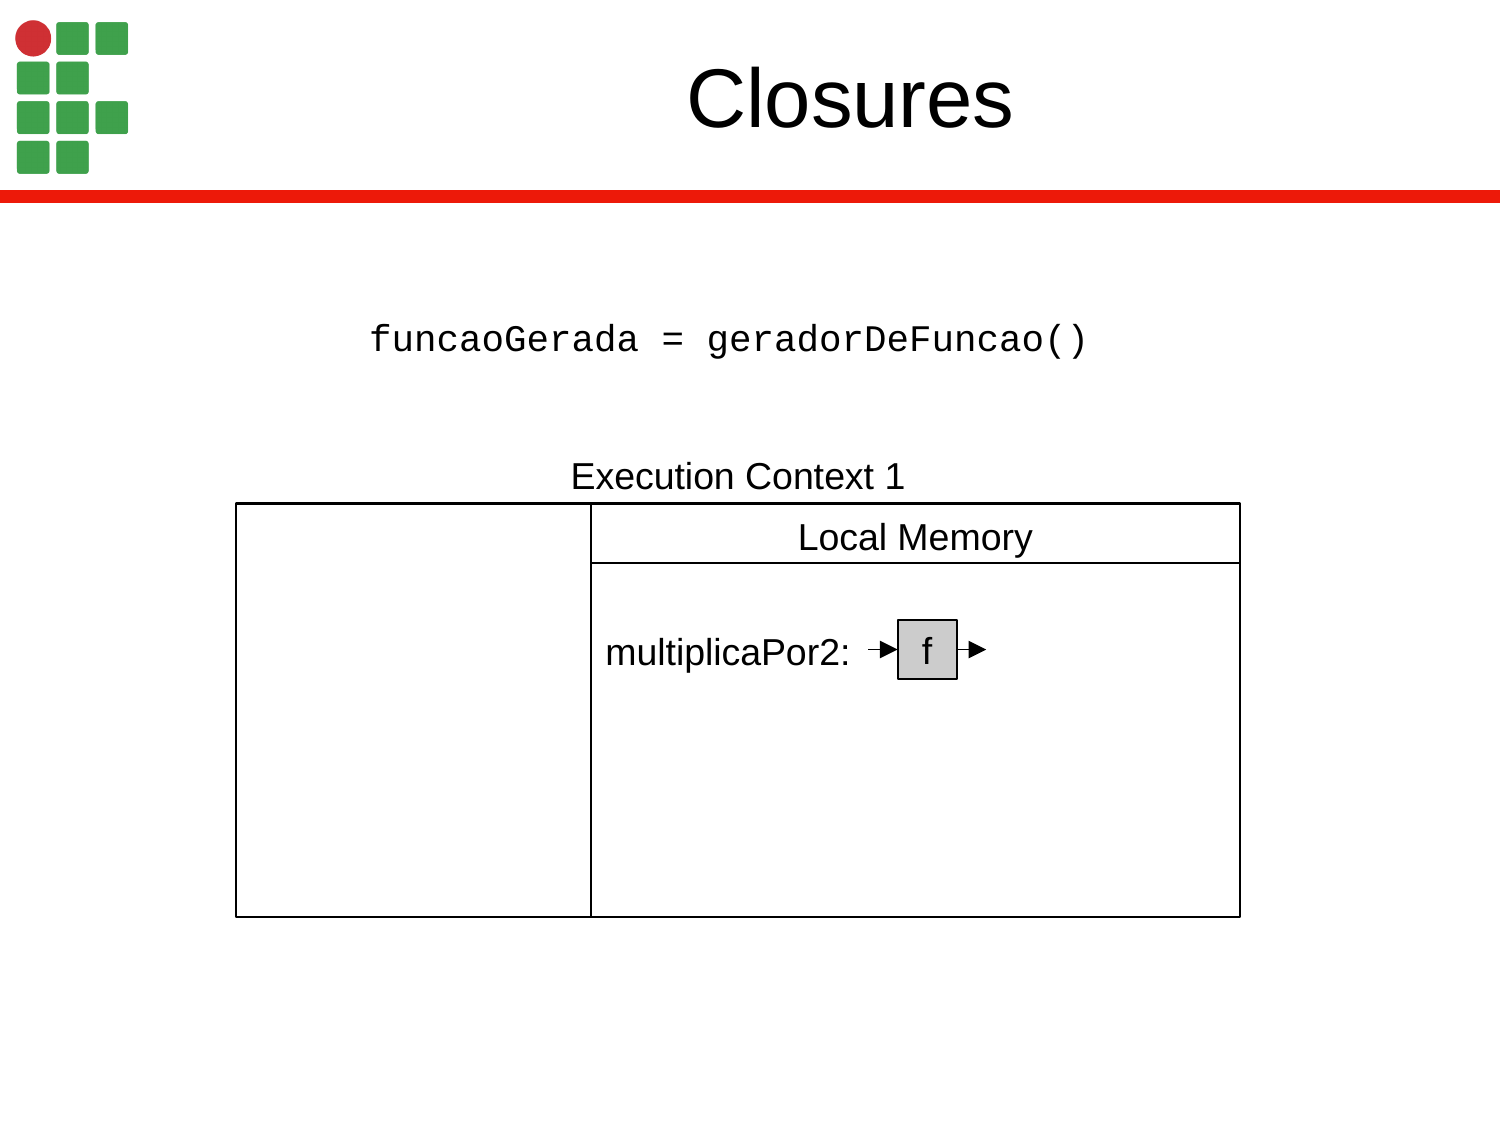

# Closures
funcaoGerada = geradorDeFuncao()
Execution Context 1
Local Memory
multiplicaPor2:
f